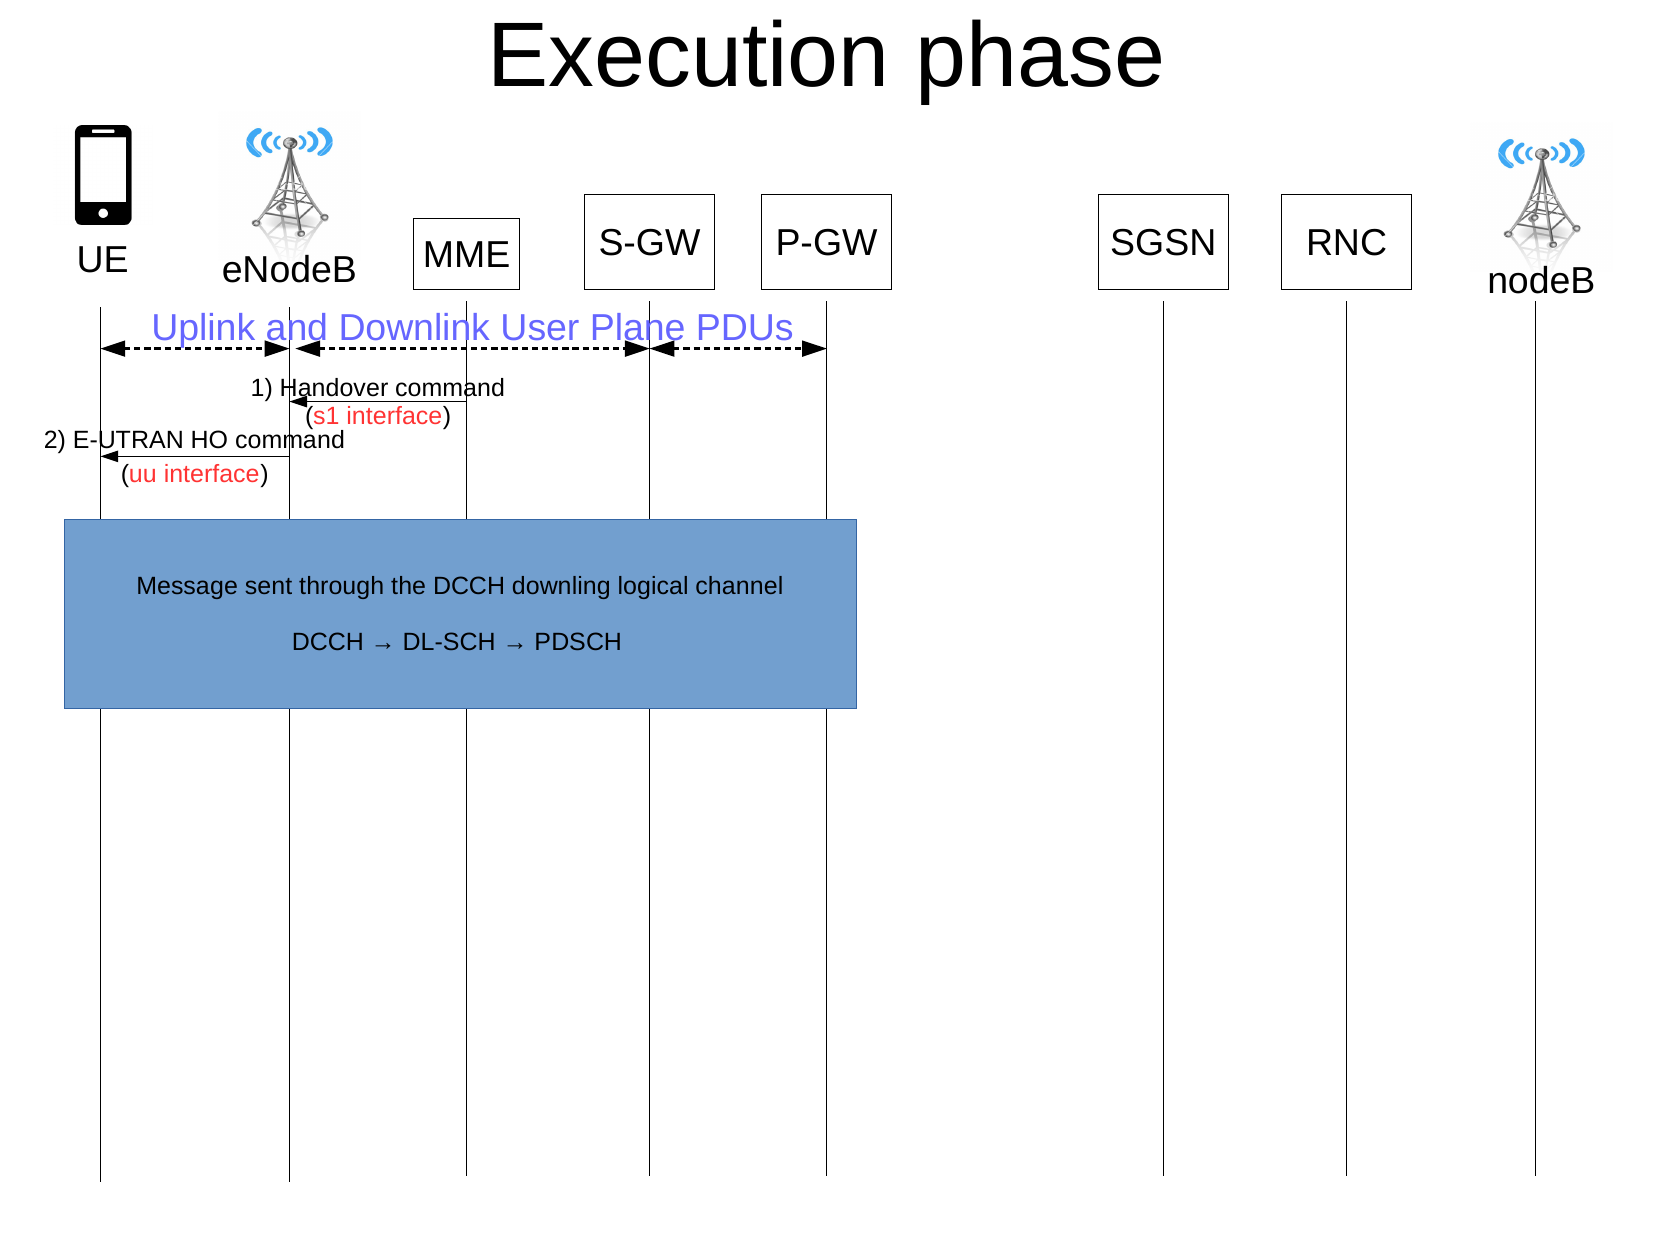

# Execution phase
eNodeB
nodeB
UE
S-GW
P-GW
SGSN
RNC
MME
Uplink and Downlink User Plane PDUs
1) Handover command
(s1 interface)
2) E-UTRAN HO command
(uu interface)
Message sent through the DCCH downling logical channel
DCCH → DL-SCH → PDSCH